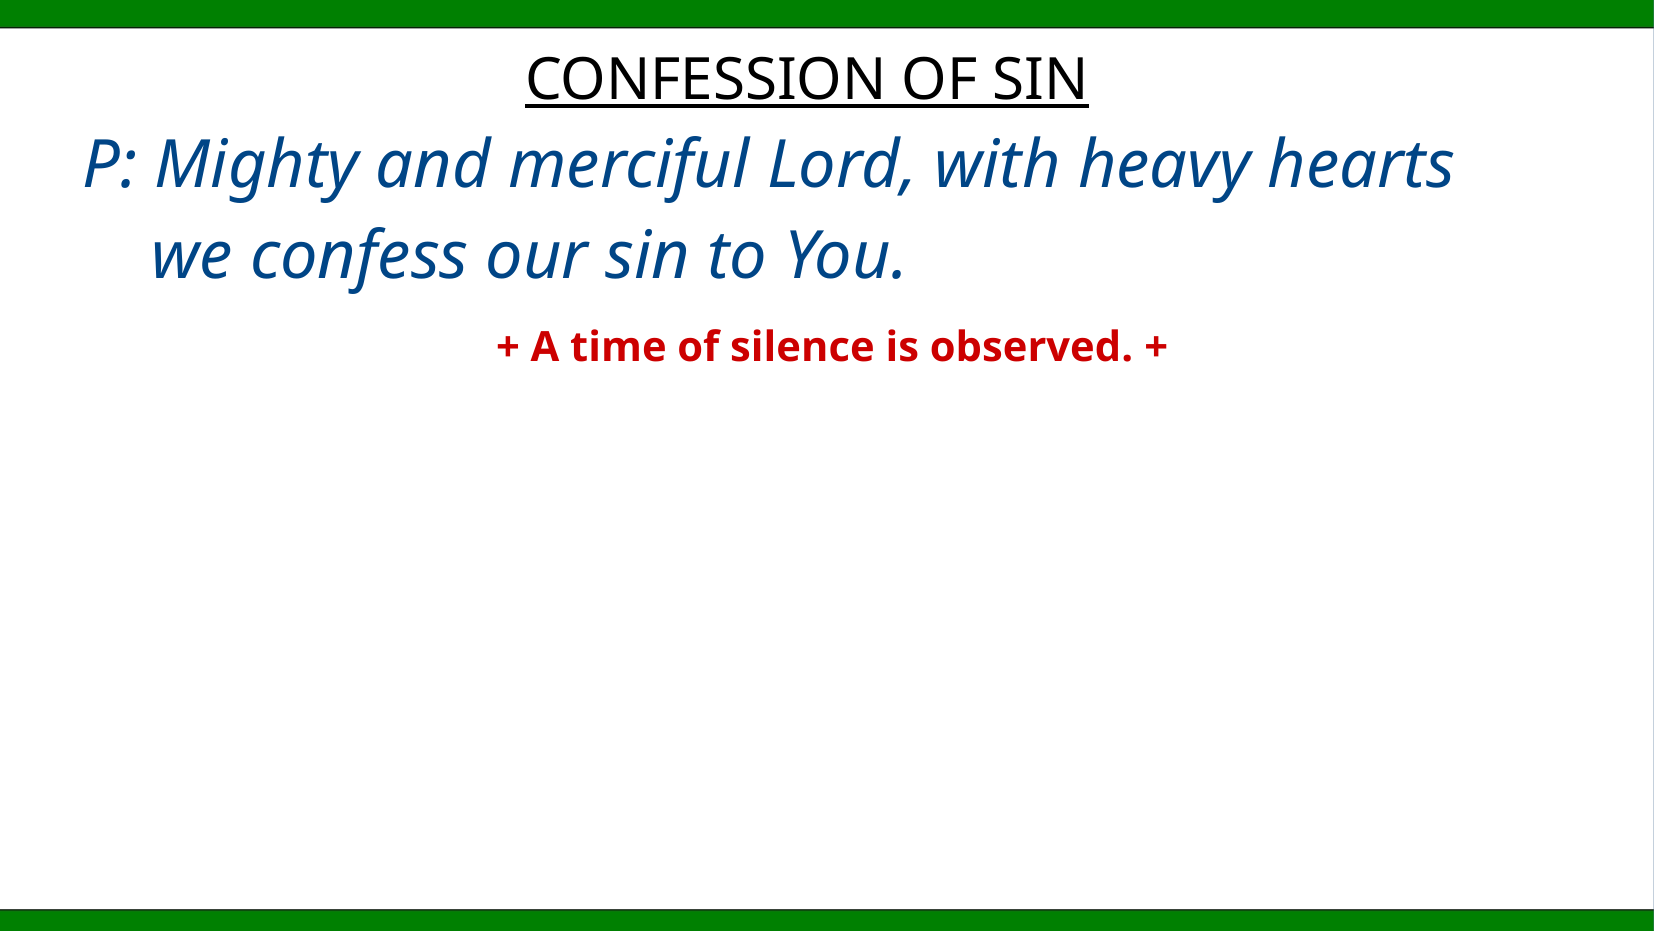

# CONFESSION OF SIN P: 	Mighty and merciful Lord, with heavy hearts we confess our sin to You. + A time of silence is observed. +